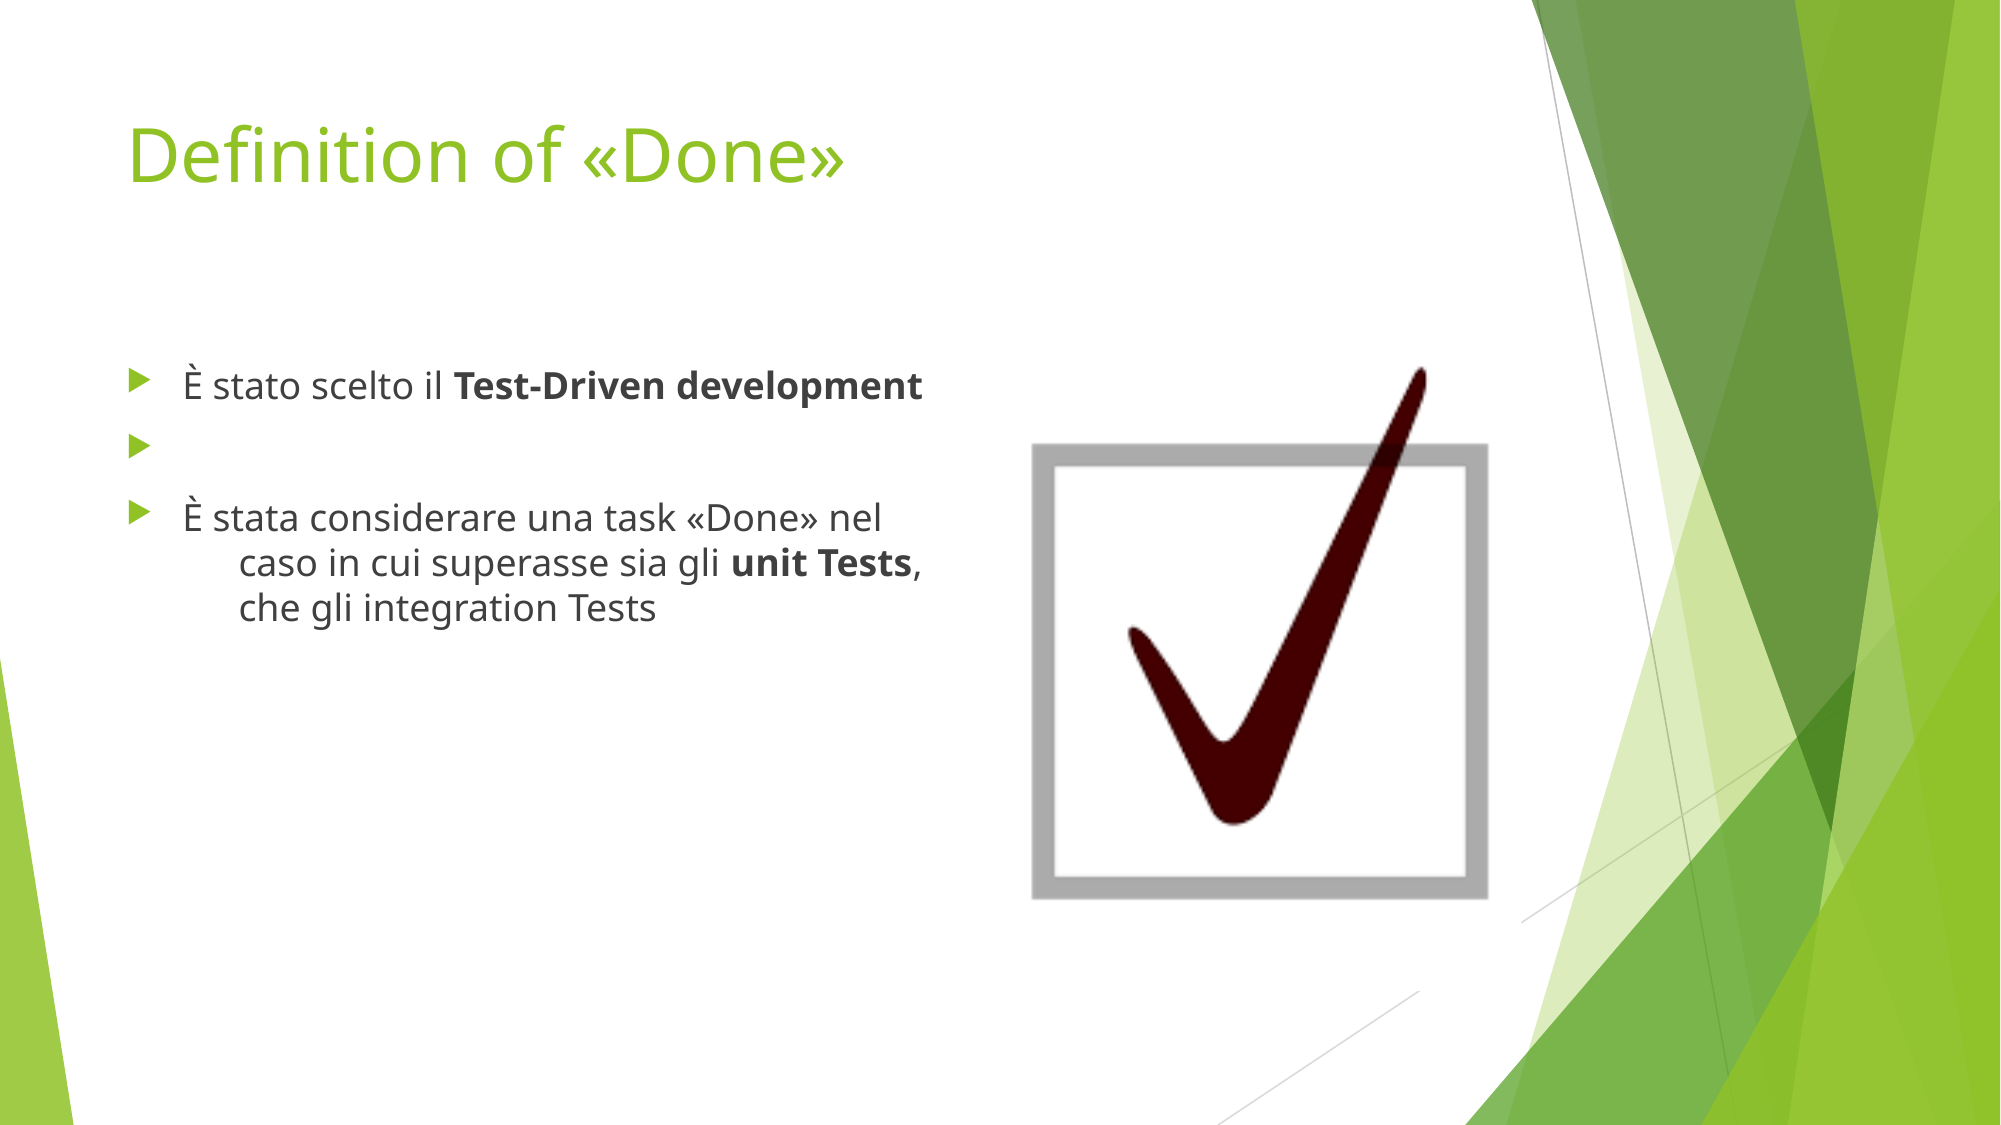

# Definition of «Done»
È stato scelto il Test-Driven development
È stata considerare una task «Done» nel caso in cui superasse sia gli unit Tests, che gli integration Tests